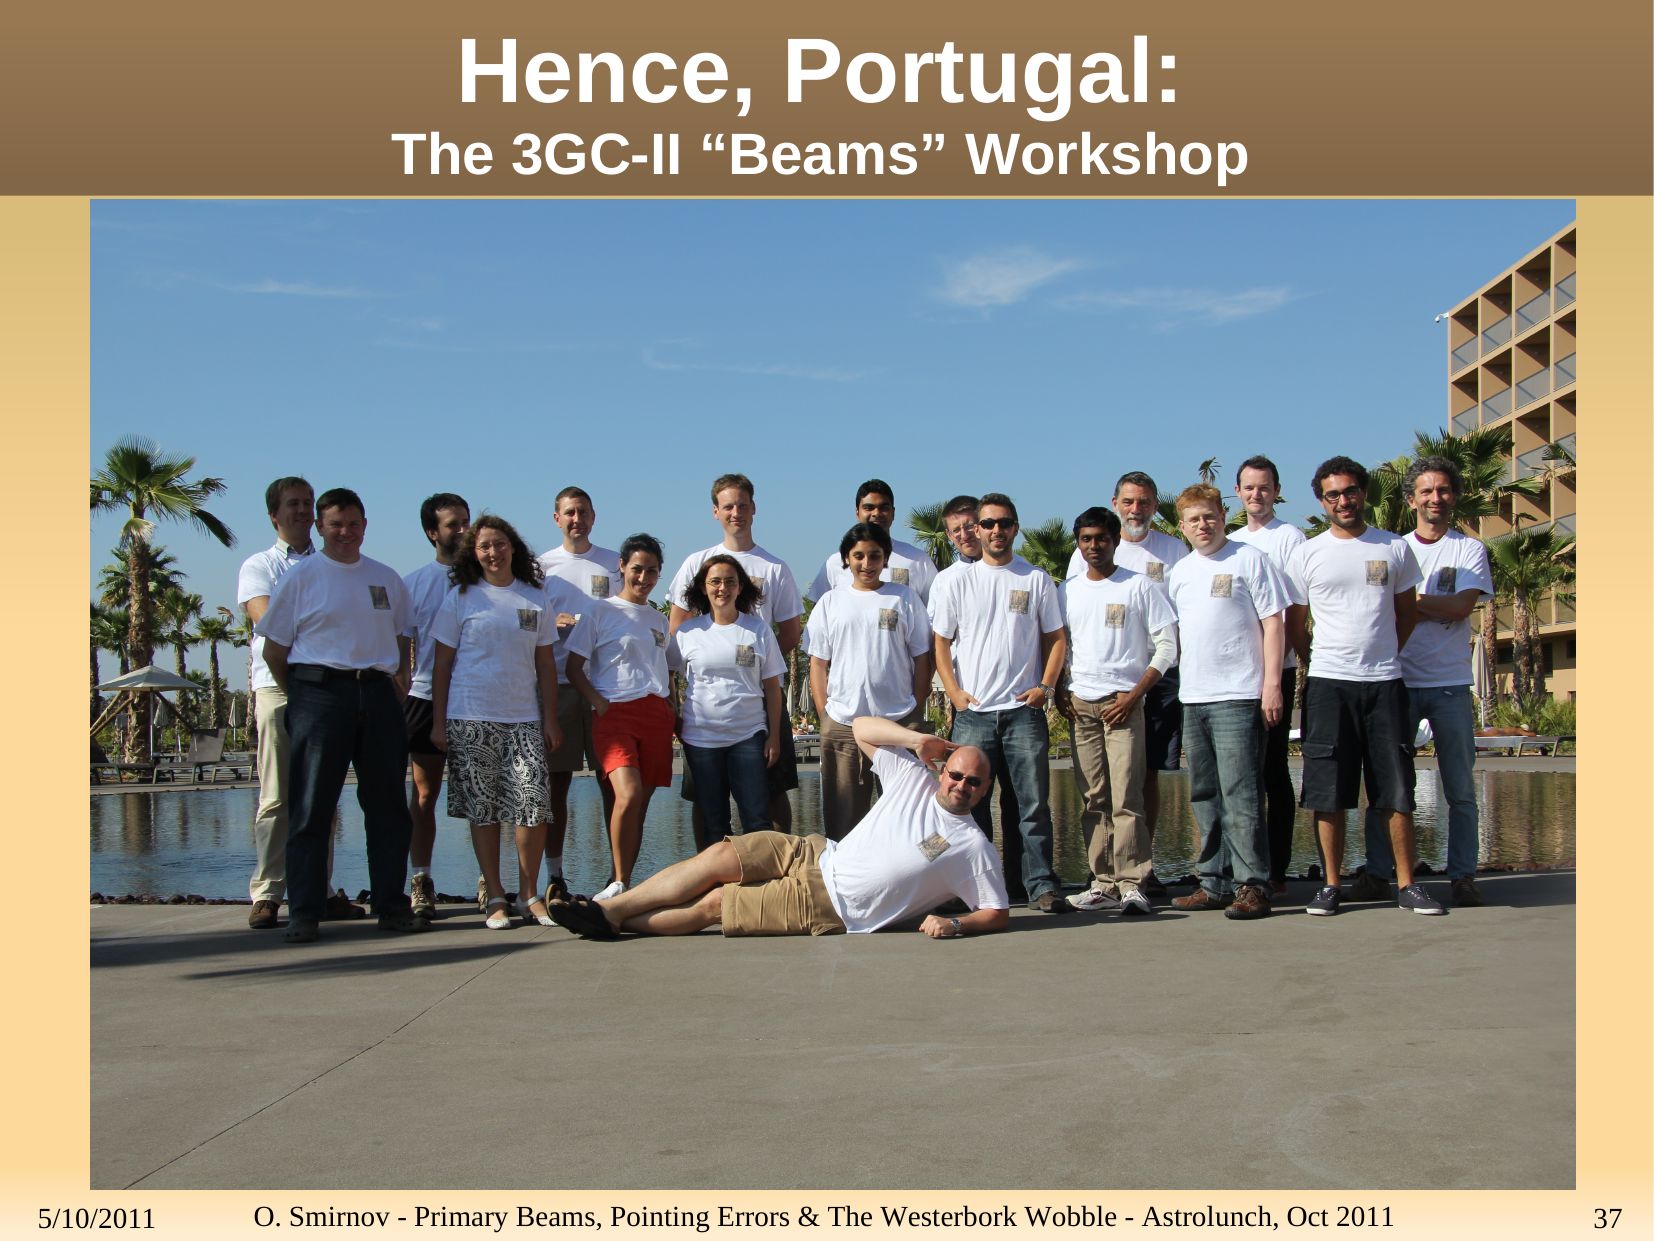

# Hence, Portugal: The 3GC-II “Beams” Workshop
O. Smirnov - Primary Beams, Pointing Errors & The Westerbork Wobble - Astrolunch, Oct 2011
5/10/2011
37